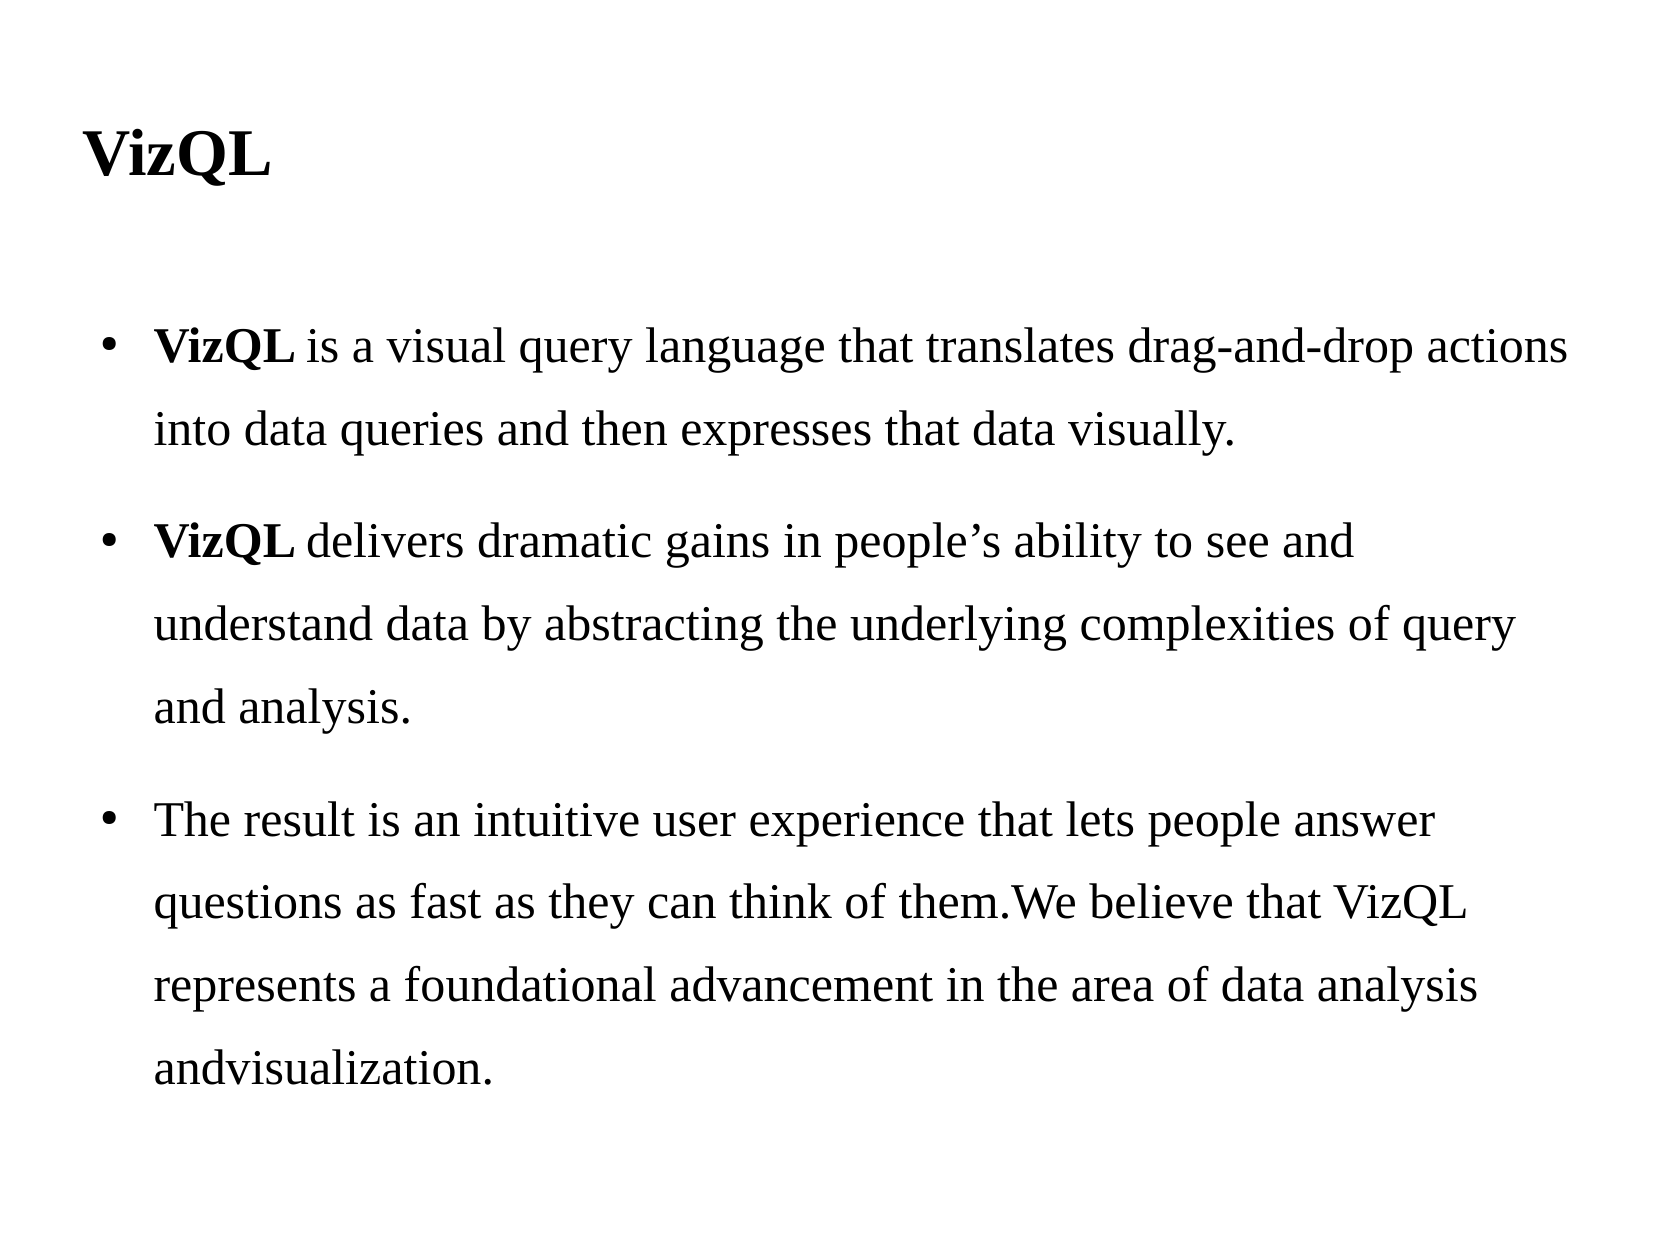

# VizQL
VizQL is a visual query language that translates drag-and-drop actions into data queries and then expresses that data visually.
VizQL delivers dramatic gains in people’s ability to see and understand data by abstracting the underlying complexities of query and analysis.
The result is an intuitive user experience that lets people answer questions as fast as they can think of them.We believe that VizQL represents a foundational advancement in the area of data analysis andvisualization.